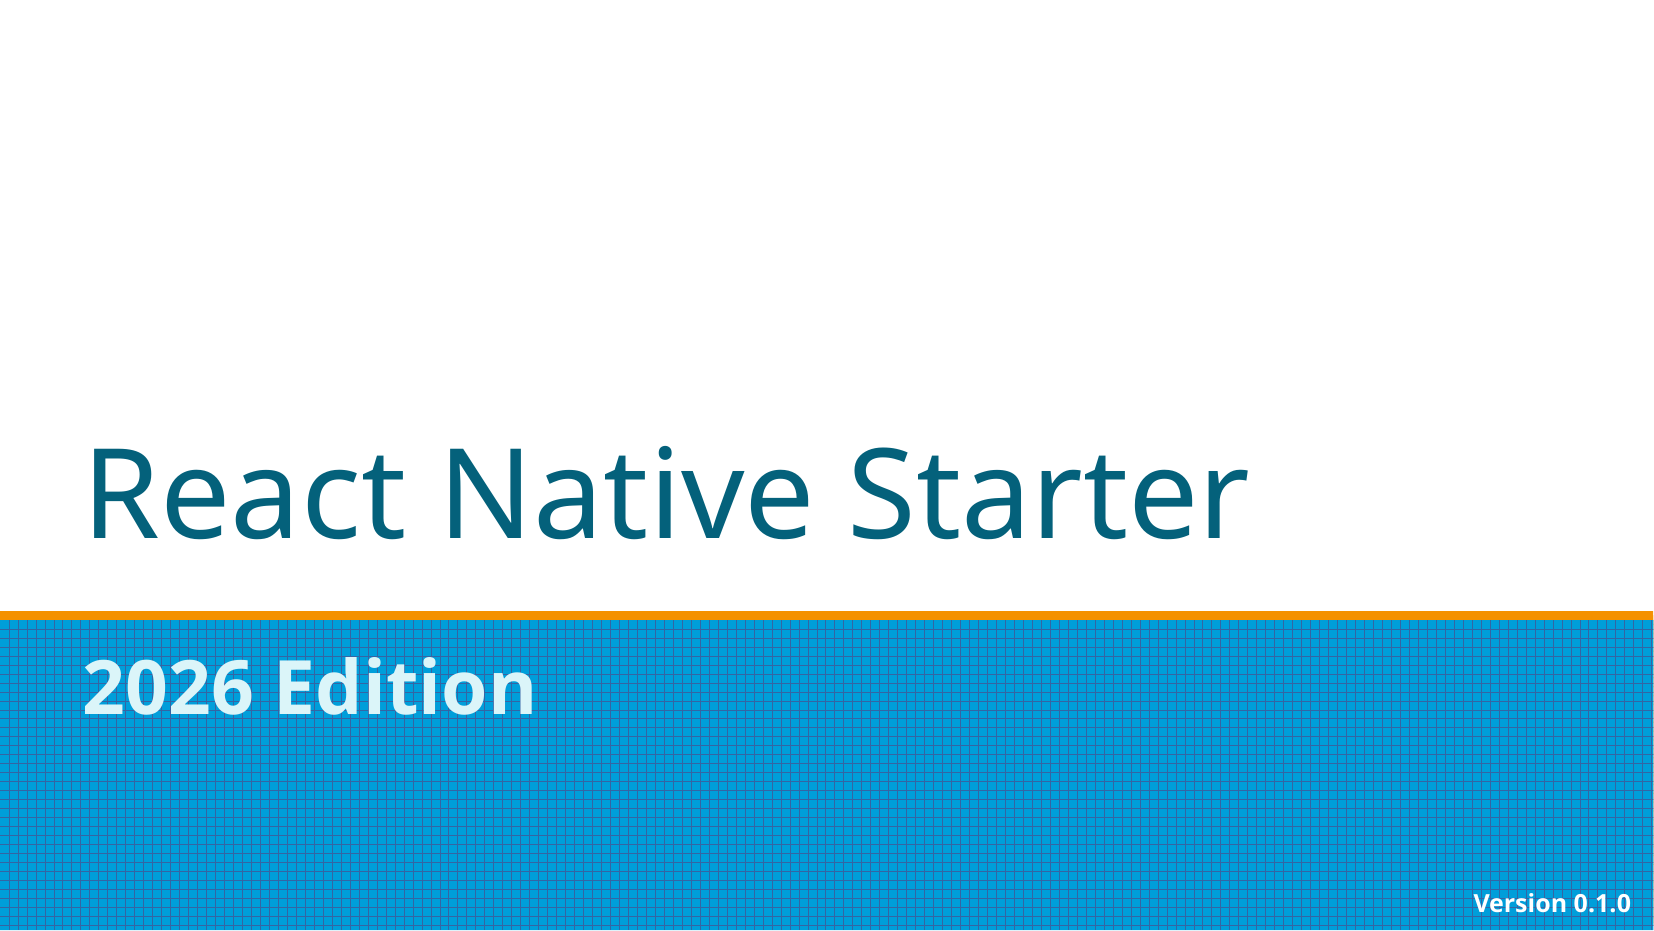

# React Native Starter
2026 Edition
Version 0.1.0